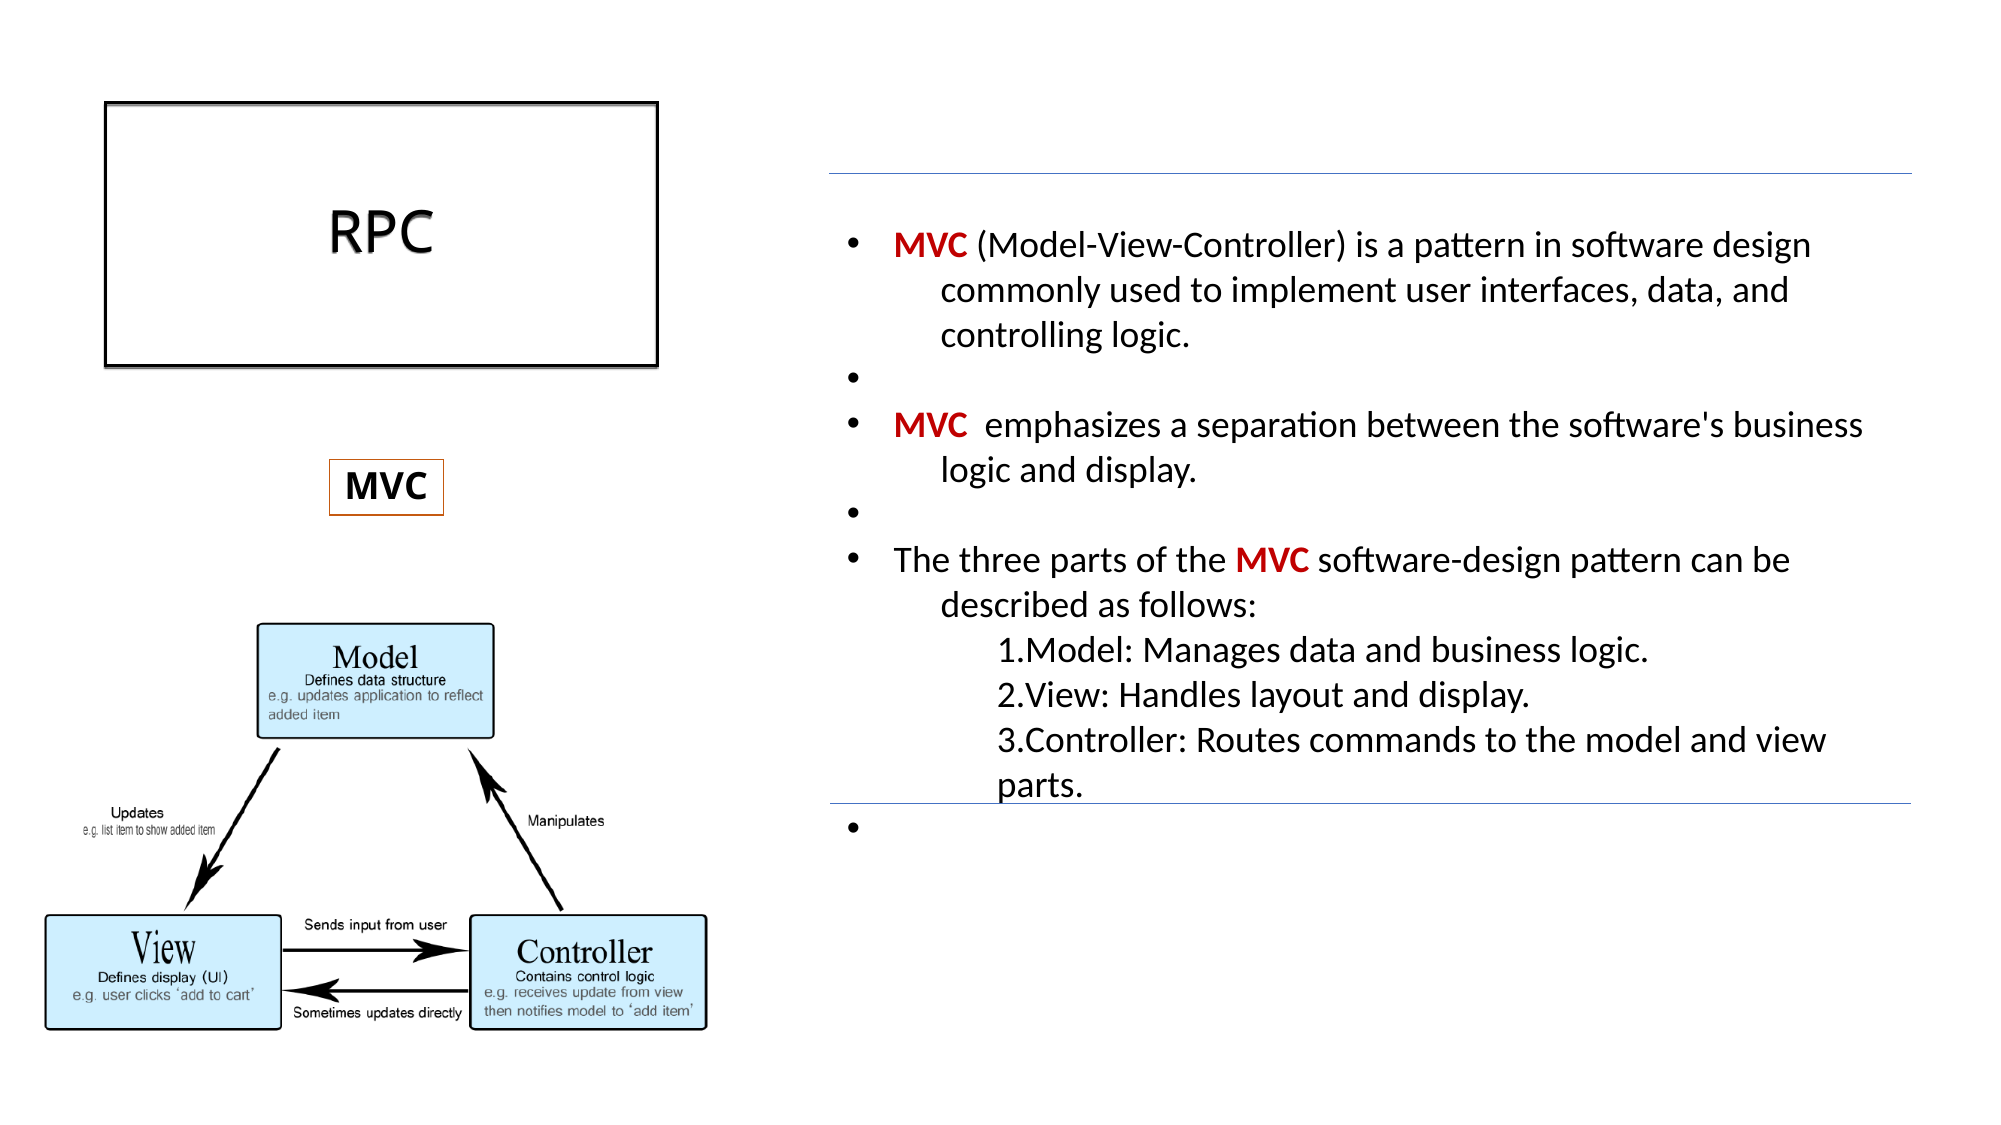

# RPC
MVC (Model-View-Controller) is a pattern in software design commonly used to implement user interfaces, data, and controlling logic.
MVC emphasizes a separation between the software's business logic and display.
The three parts of the MVC software-design pattern can be described as follows:
Model: Manages data and business logic.
View: Handles layout and display.
Controller: Routes commands to the model and view parts.
MVC